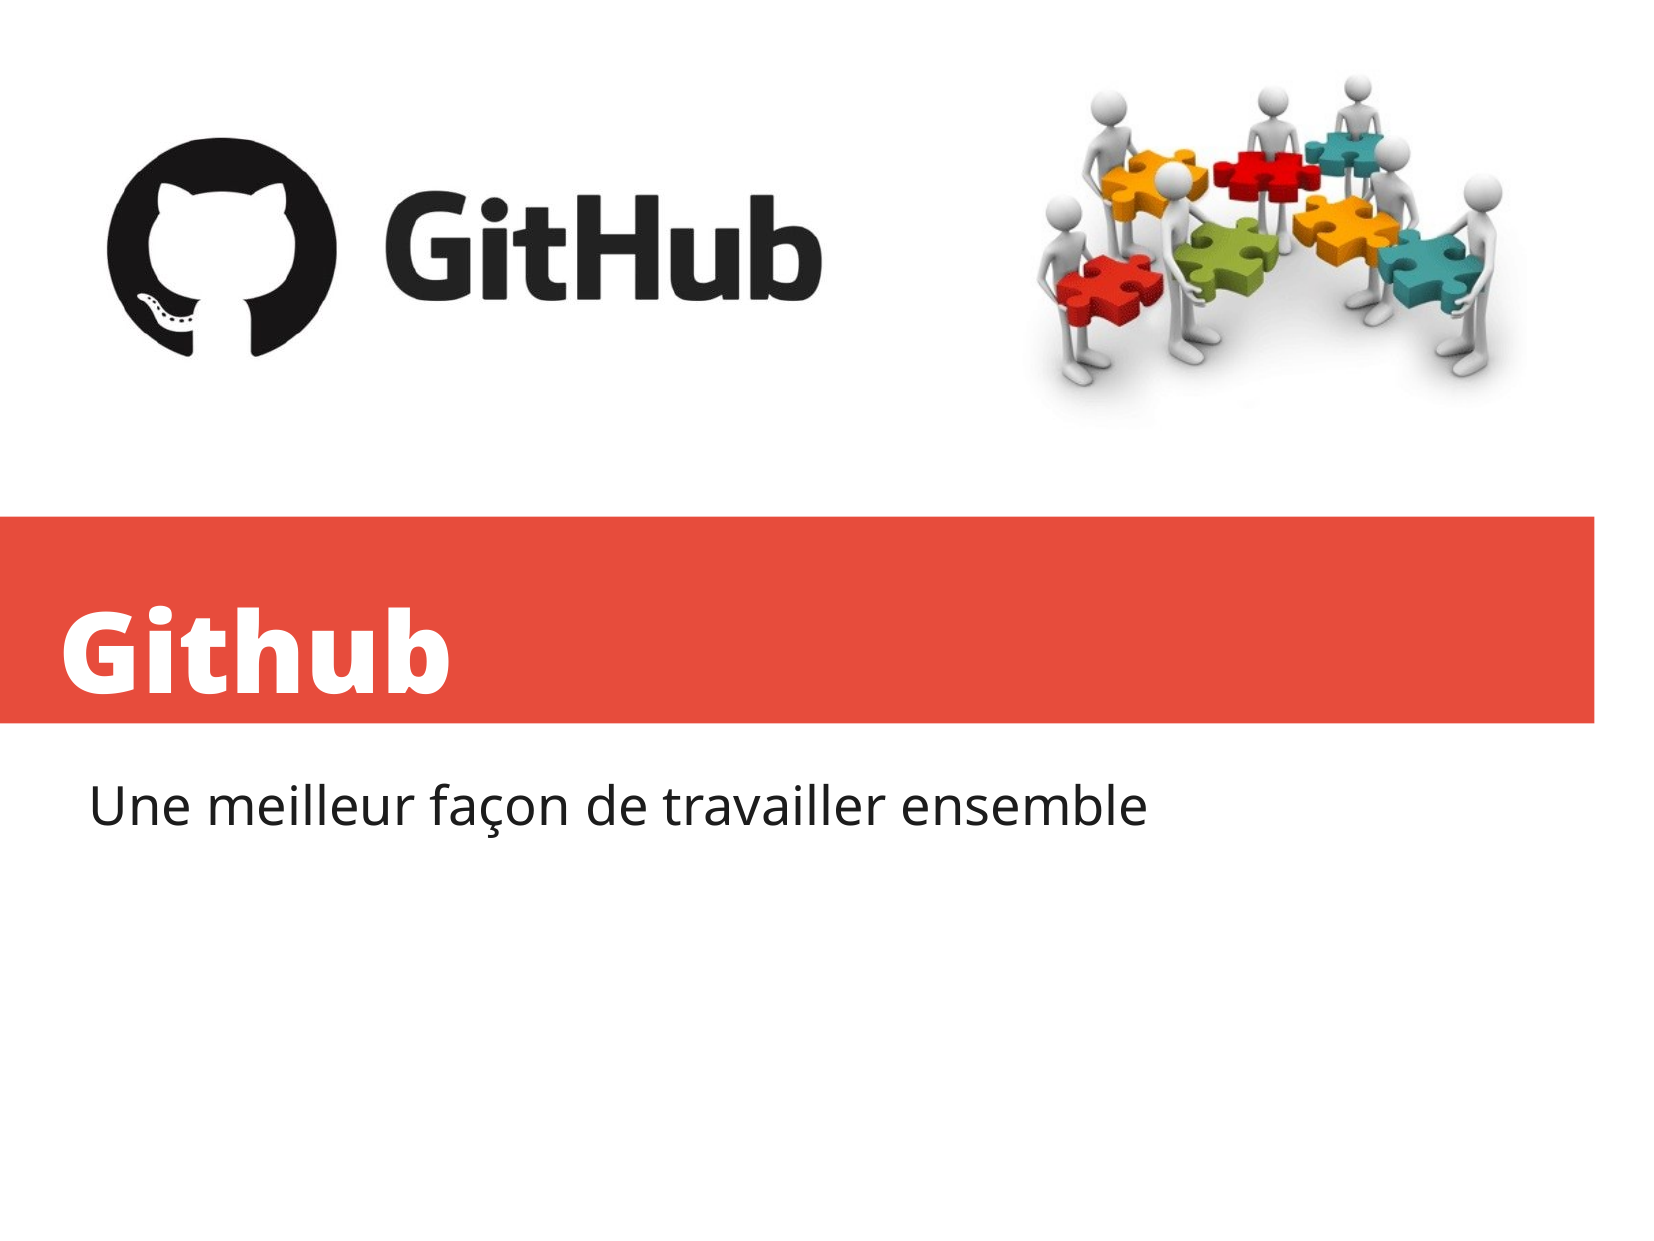

# Github
Une meilleur façon de travailler ensemble